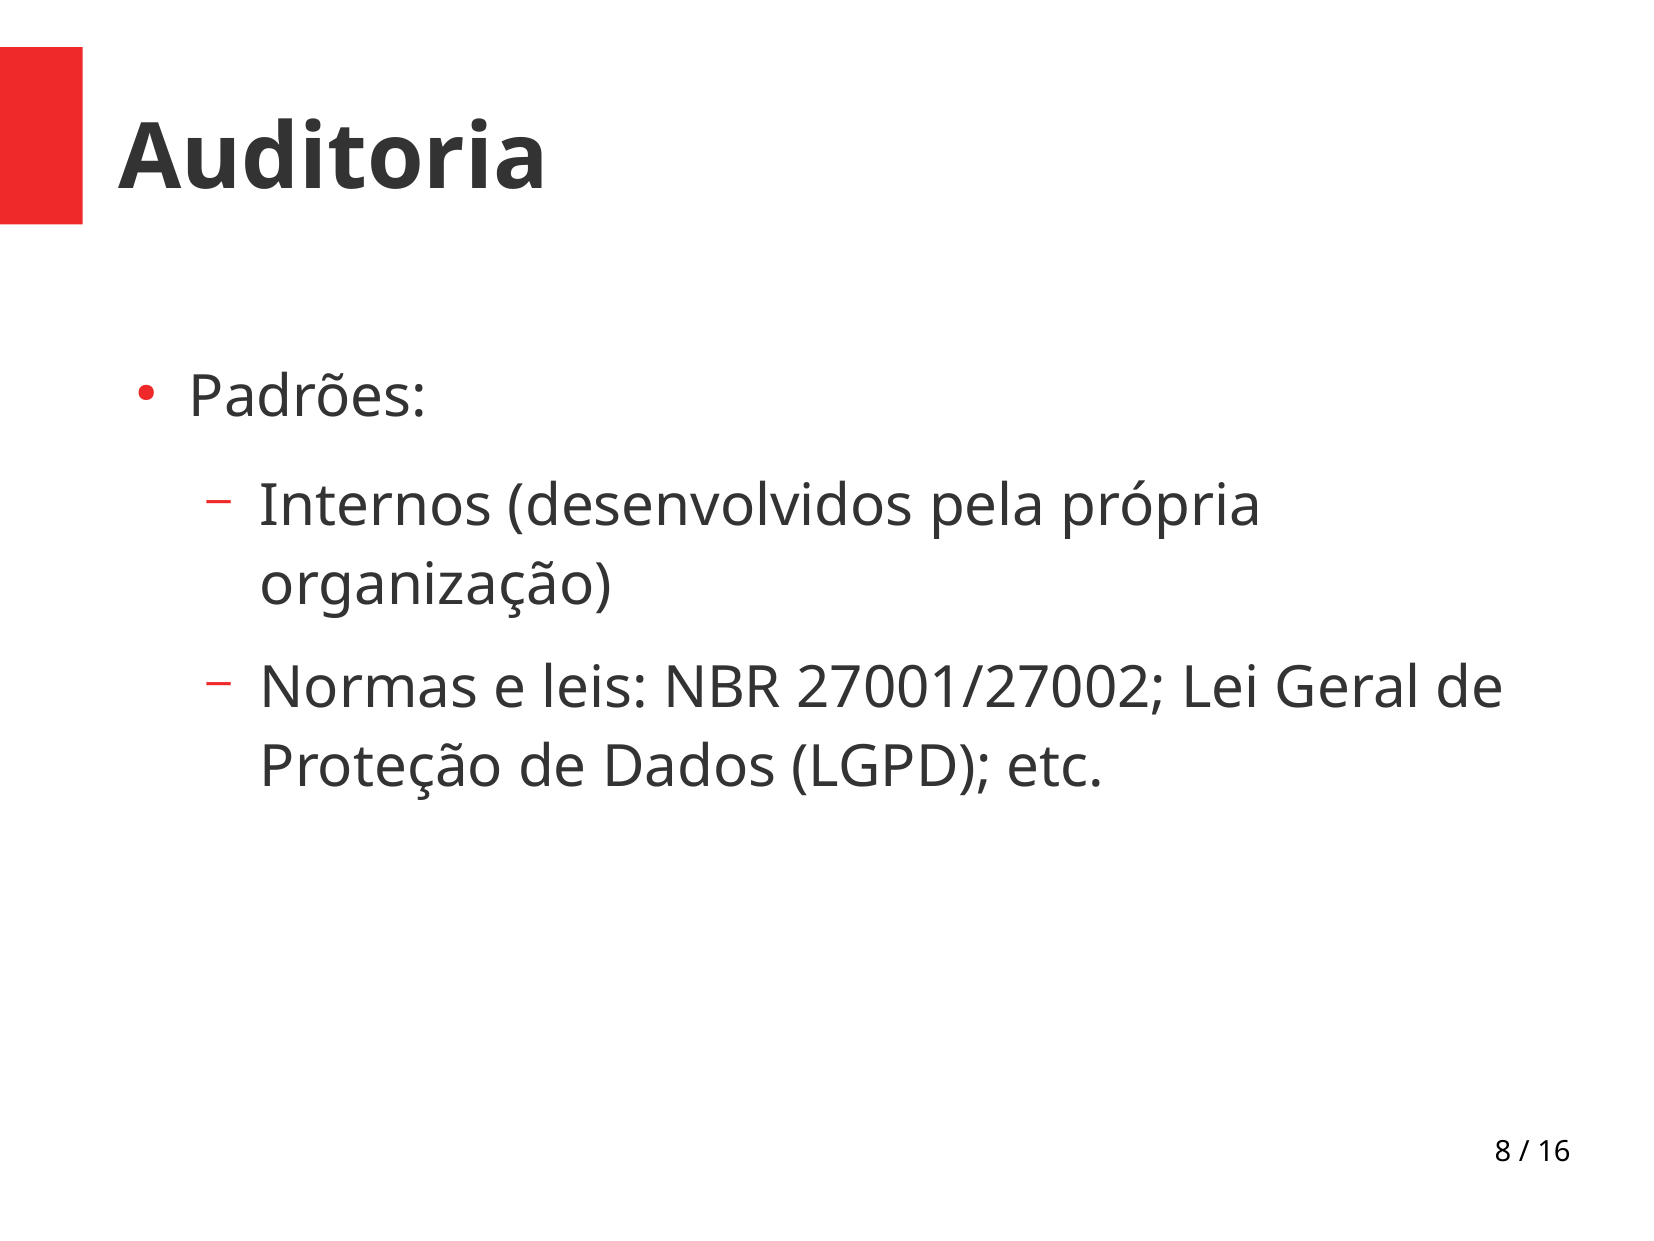

# Auditoria
Padrões:
Internos (desenvolvidos pela própria organização)
Normas e leis: NBR 27001/27002; Lei Geral de Proteção de Dados (LGPD); etc.
8